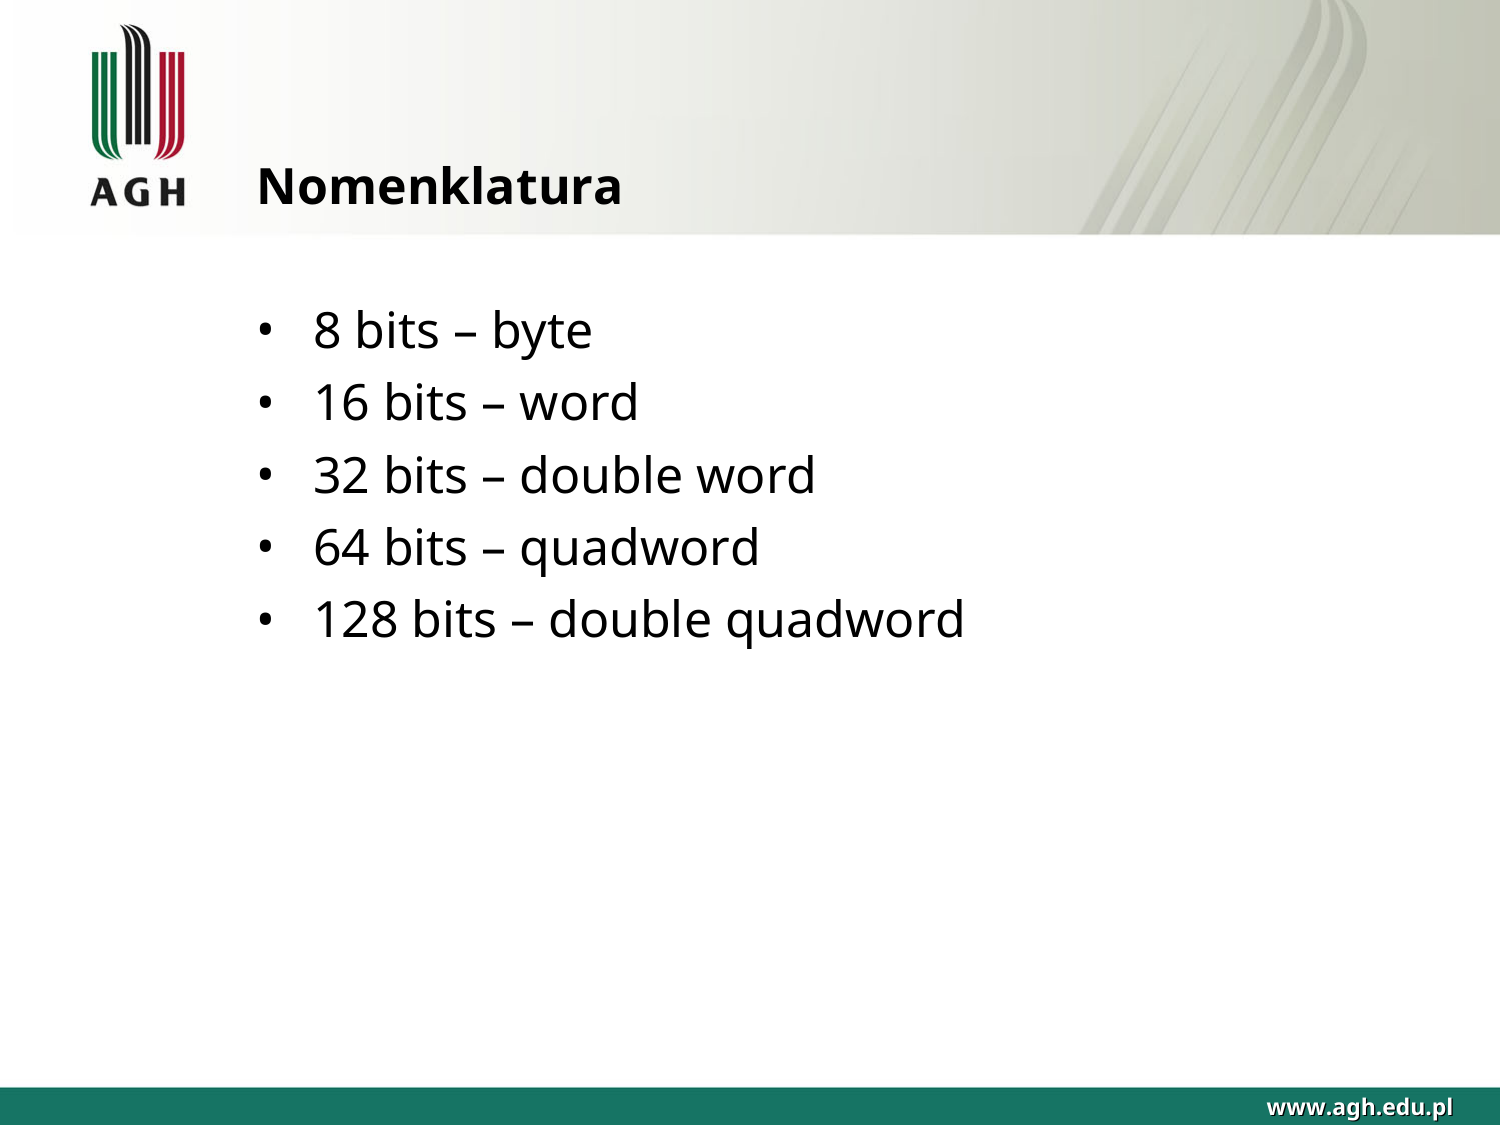

# Nomenklatura
8 bits – byte
16 bits – word
32 bits – double word
64 bits – quadword
128 bits – double quadword
www.agh.edu.pl